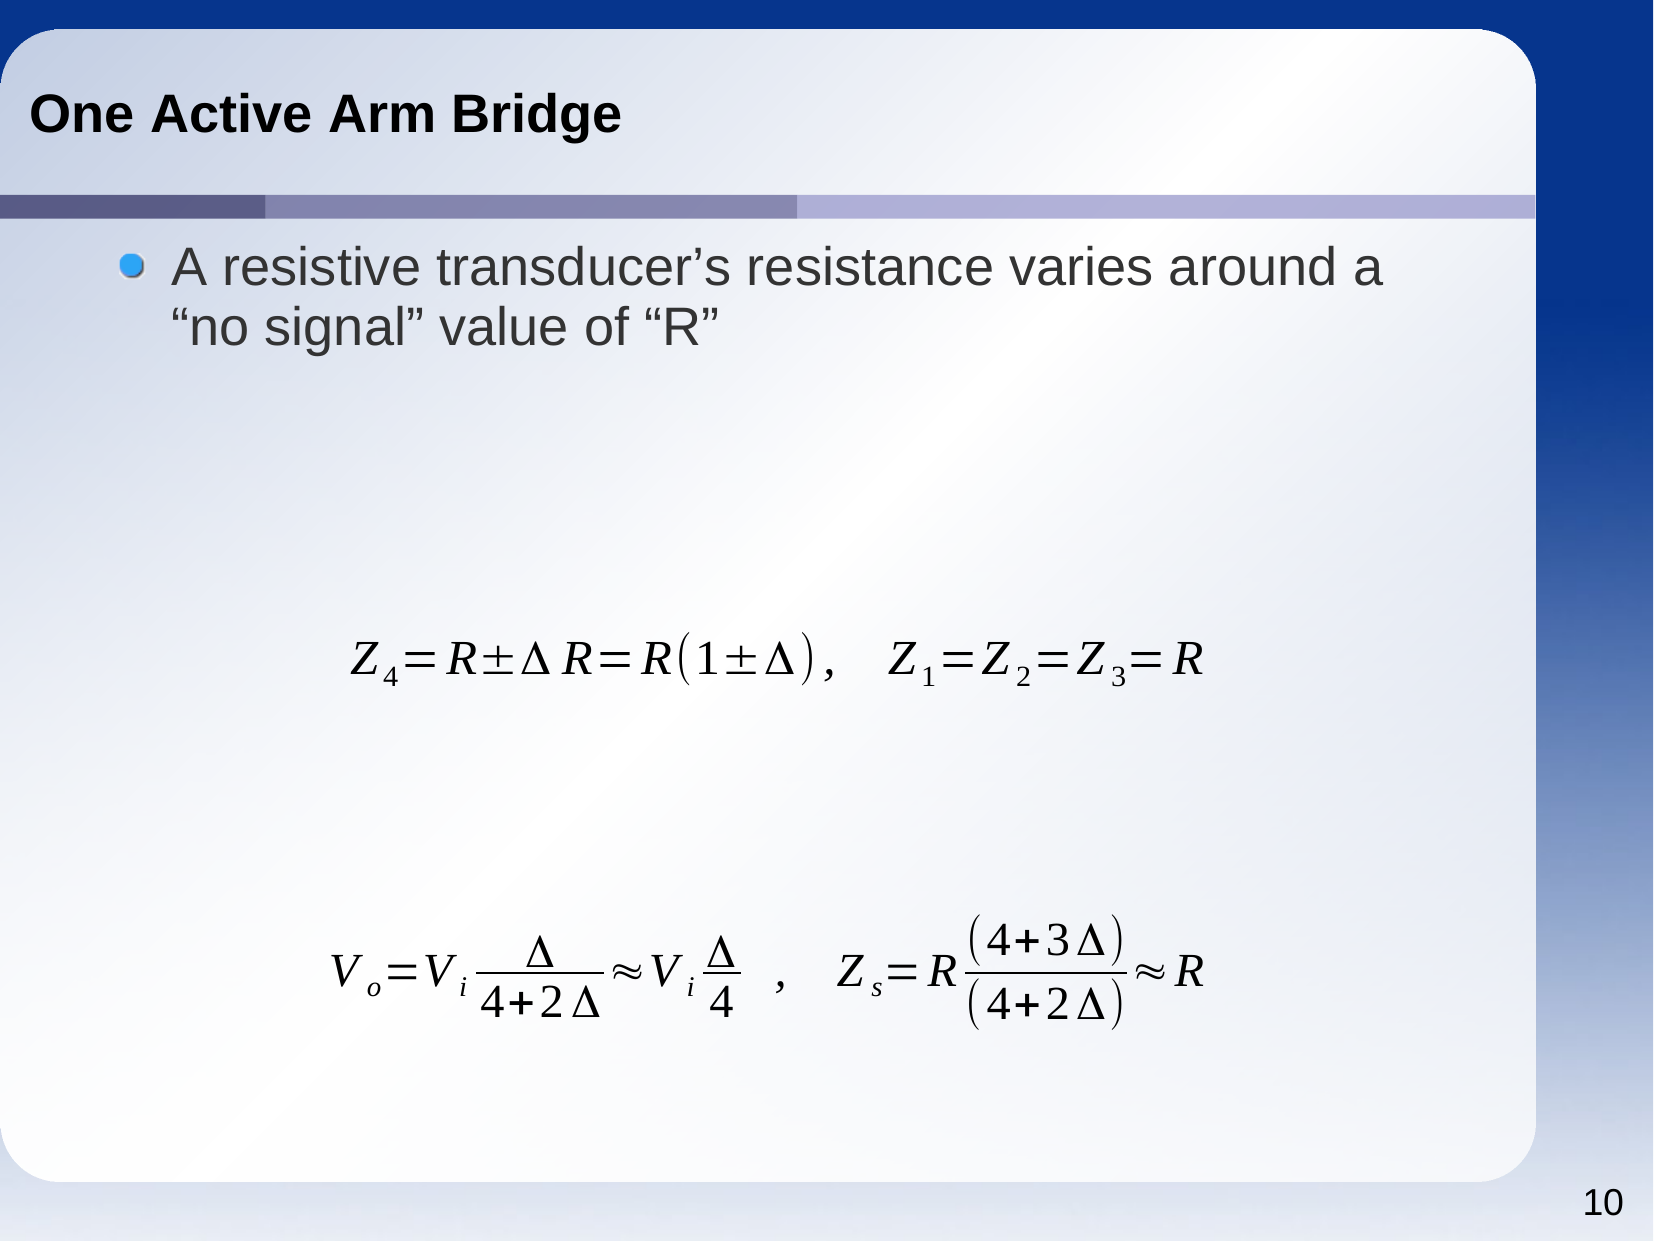

# One Active Arm Bridge
A resistive transducer’s resistance varies around a “no signal” value of “R”
10